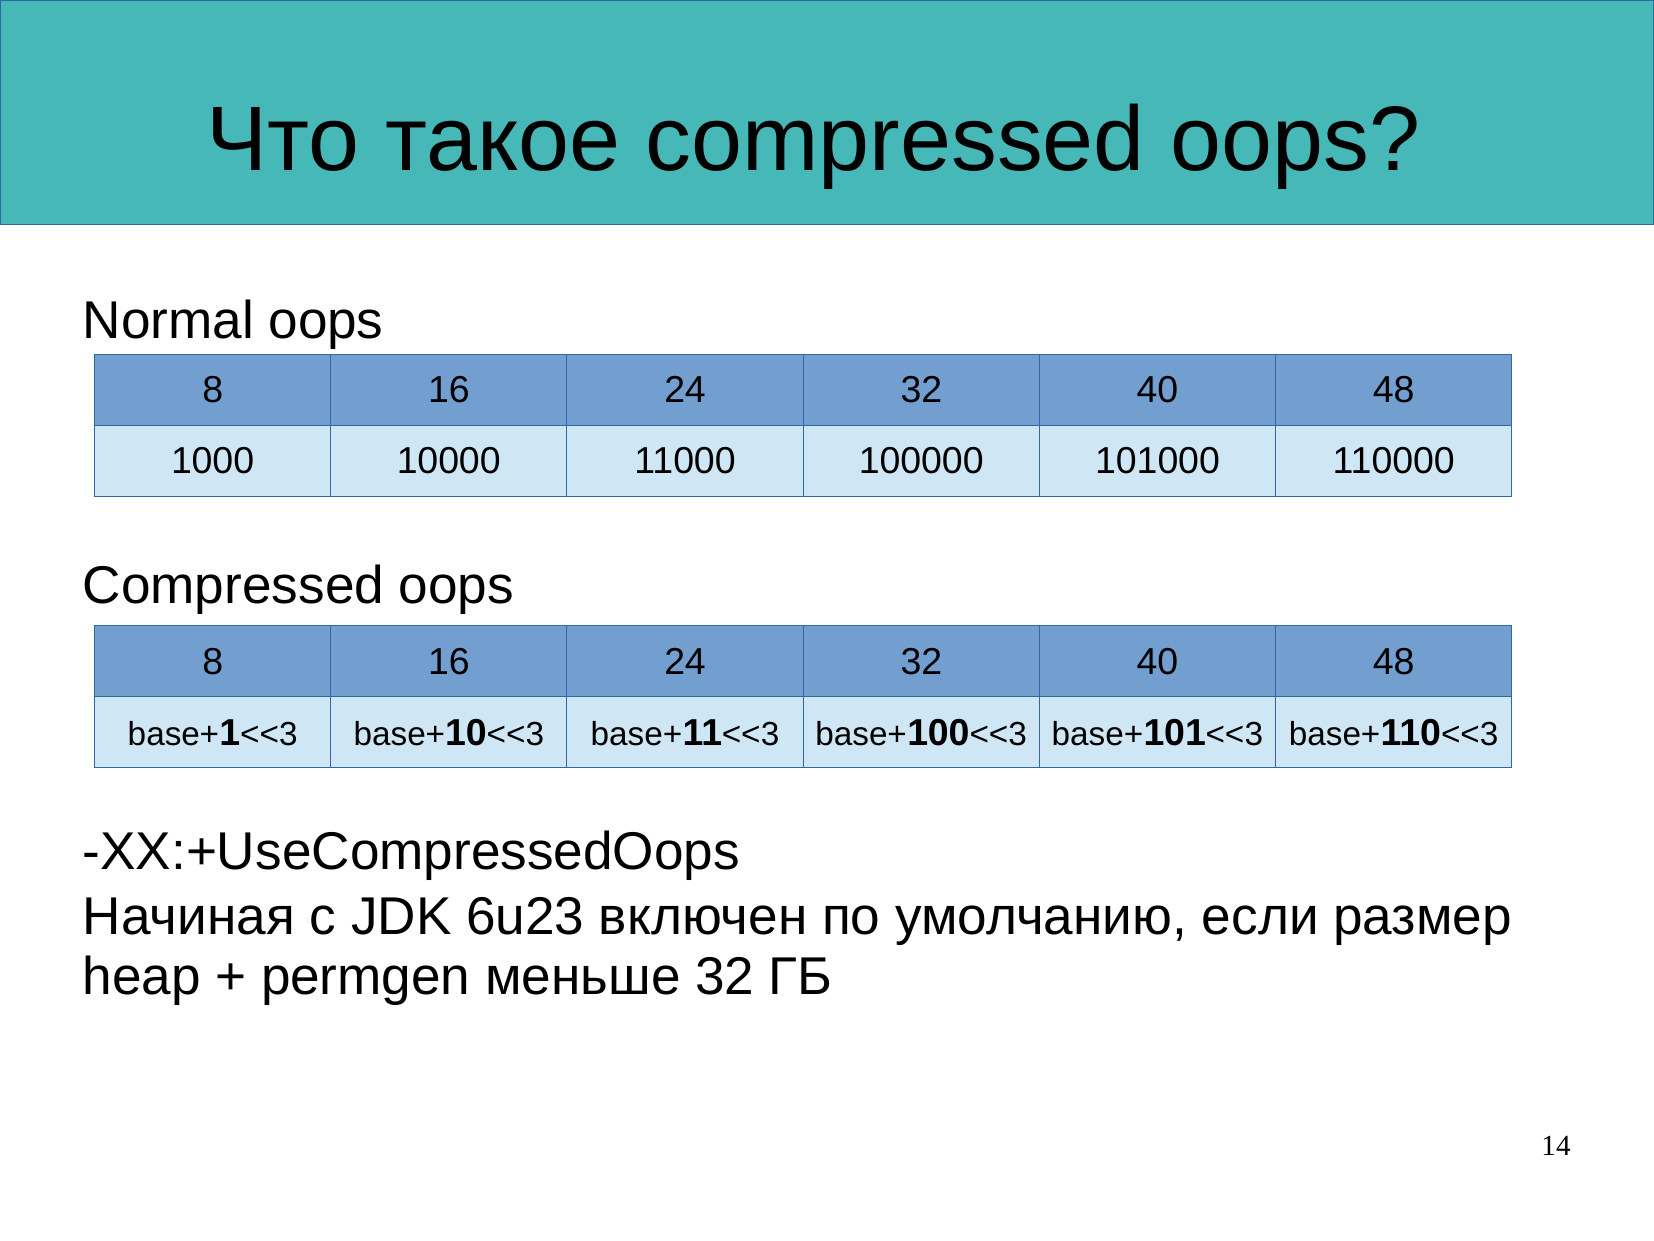

# Что такое compressed oops?
Normal oops
Compressed oops
-XX:+UseCompressedOops
Начиная с JDK 6u23 включен по умолчанию, если размер heap + permgen меньше 32 ГБ
8
16
24
32
40
48
1000
10000
11000
100000
101000
110000
8
16
24
32
40
48
base+1<<3
base+10<<3
base+11<<3
base+100<<3
base+101<<3
base+110<<3
14